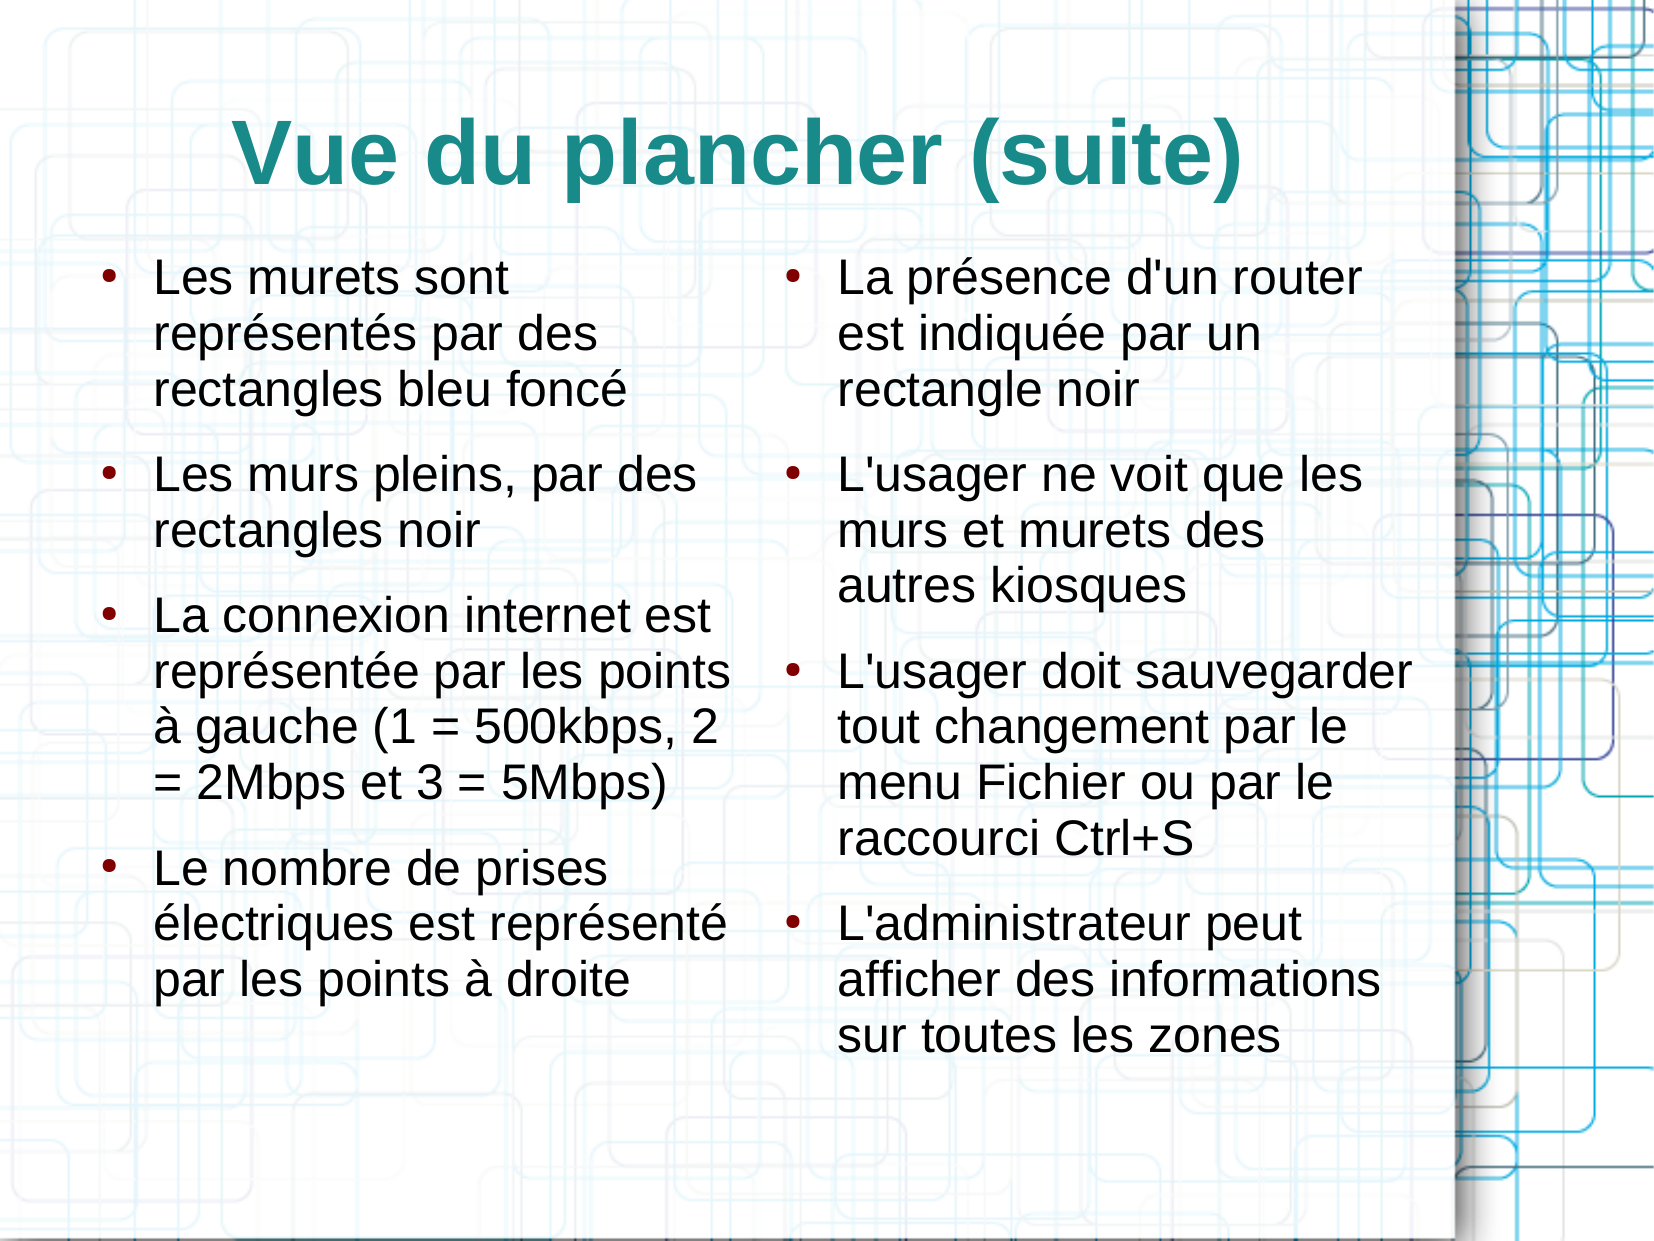

# Vue du plancher (suite)
Les murets sont représentés par des rectangles bleu foncé
Les murs pleins, par des rectangles noir
La connexion internet est représentée par les points à gauche (1 = 500kbps, 2 = 2Mbps et 3 = 5Mbps)
Le nombre de prises électriques est représenté par les points à droite
La présence d'un router est indiquée par un rectangle noir
L'usager ne voit que les murs et murets des autres kiosques
L'usager doit sauvegarder tout changement par le menu Fichier ou par le raccourci Ctrl+S
L'administrateur peut afficher des informations sur toutes les zones